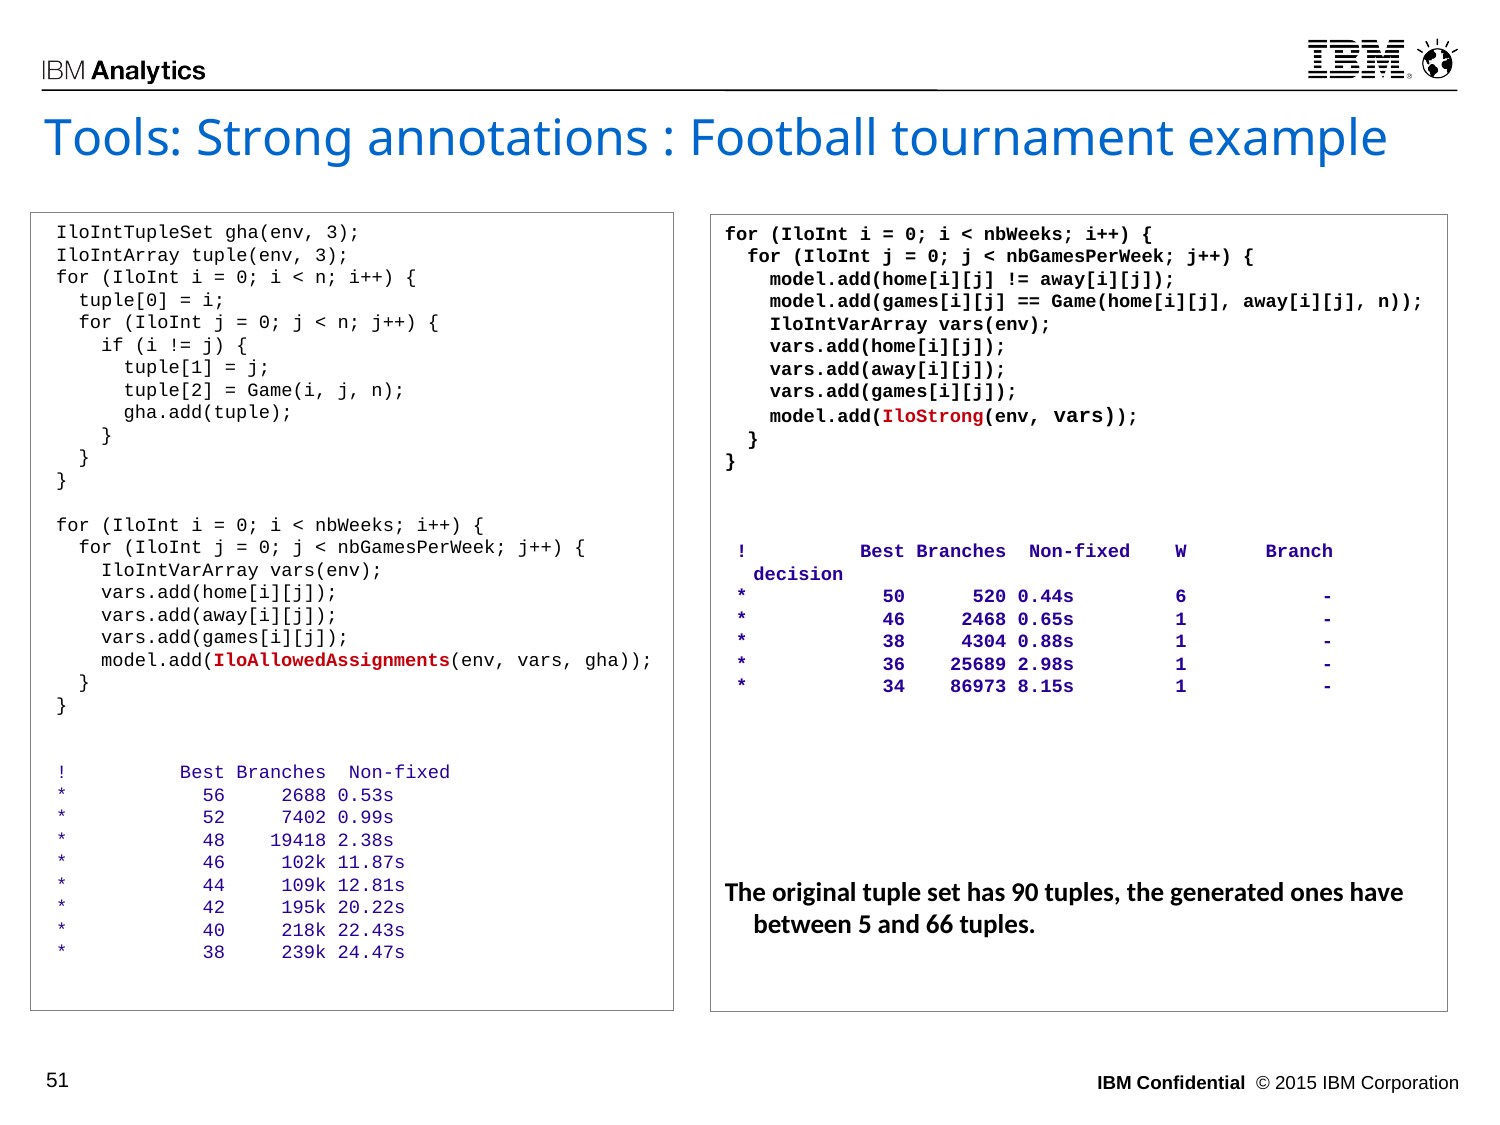

# Tools: Strong annotations : Football tournament example
 IloIntTupleSet gha(env, 3);
 IloIntArray tuple(env, 3);
 for (IloInt i = 0; i < n; i++) {
 tuple[0] = i;
 for (IloInt j = 0; j < n; j++) {
 if (i != j) {
 tuple[1] = j;
 tuple[2] = Game(i, j, n);
 gha.add(tuple);
 }
 }
 }
 for (IloInt i = 0; i < nbWeeks; i++) {
 for (IloInt j = 0; j < nbGamesPerWeek; j++) {
 IloIntVarArray vars(env);
 vars.add(home[i][j]);
 vars.add(away[i][j]);
 vars.add(games[i][j]);
 model.add(IloAllowedAssignments(env, vars, gha));
 }
 }
 ! Best Branches Non-fixed
 * 56 2688 0.53s
 * 52 7402 0.99s
 * 48 19418 2.38s
 * 46 102k 11.87s
 * 44 109k 12.81s
 * 42 195k 20.22s
 * 40 218k 22.43s
 * 38 239k 24.47s
for (IloInt i = 0; i < nbWeeks; i++) {
 for (IloInt j = 0; j < nbGamesPerWeek; j++) {
 model.add(home[i][j] != away[i][j]);
 model.add(games[i][j] == Game(home[i][j], away[i][j], n));
 IloIntVarArray vars(env);
 vars.add(home[i][j]);
 vars.add(away[i][j]);
 vars.add(games[i][j]);
 model.add(IloStrong(env, vars));
 }
}
 ! Best Branches Non-fixed W Branch decision
 * 50 520 0.44s 6 -
 * 46 2468 0.65s 1 -
 * 38 4304 0.88s 1 -
 * 36 25689 2.98s 1 -
 * 34 86973 8.15s 1 -
The original tuple set has 90 tuples, the generated ones have between 5 and 66 tuples.
 Source If Applicable